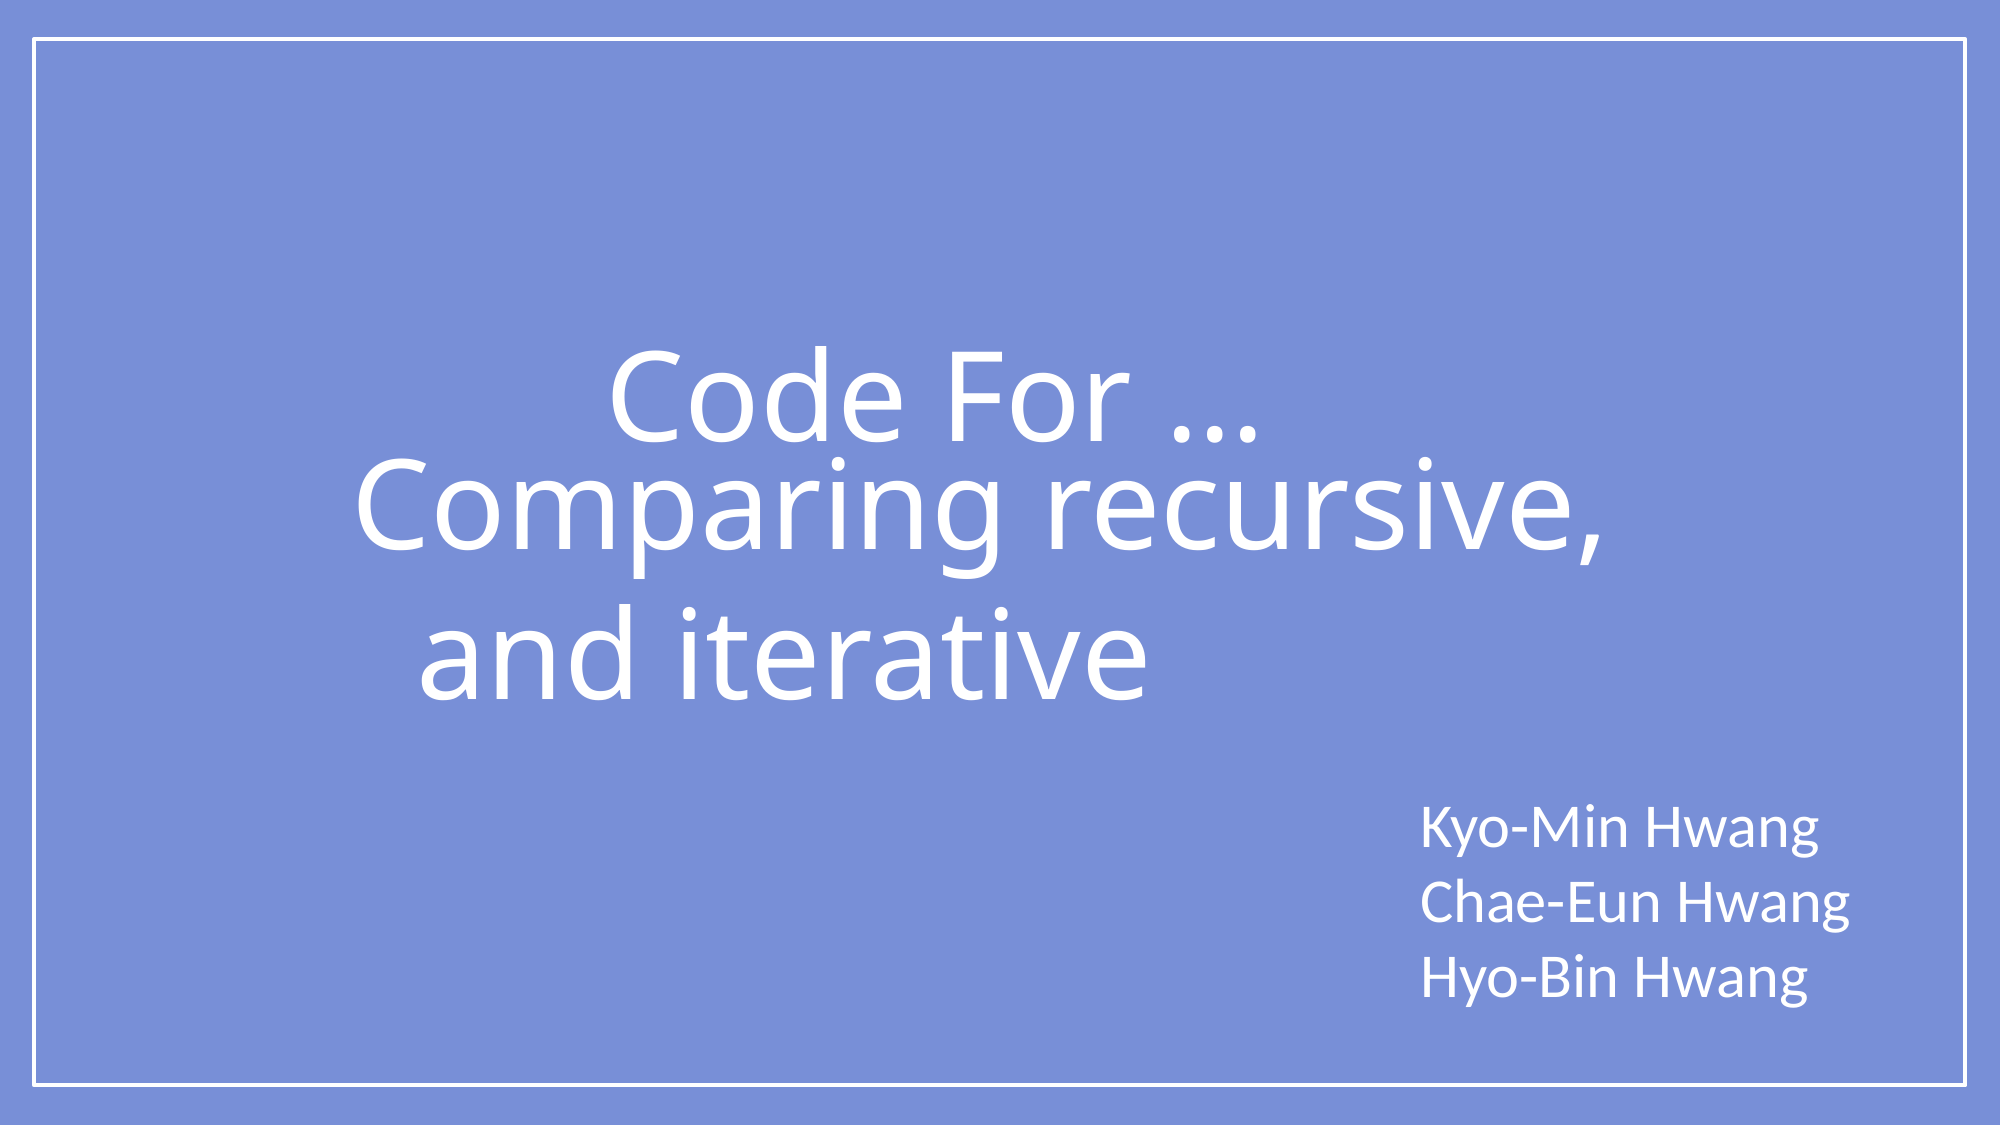

Code For ...
 Comparing recursive, and iterative
Kyo-Min Hwang
Chae-Eun Hwang
Hyo-Bin Hwang